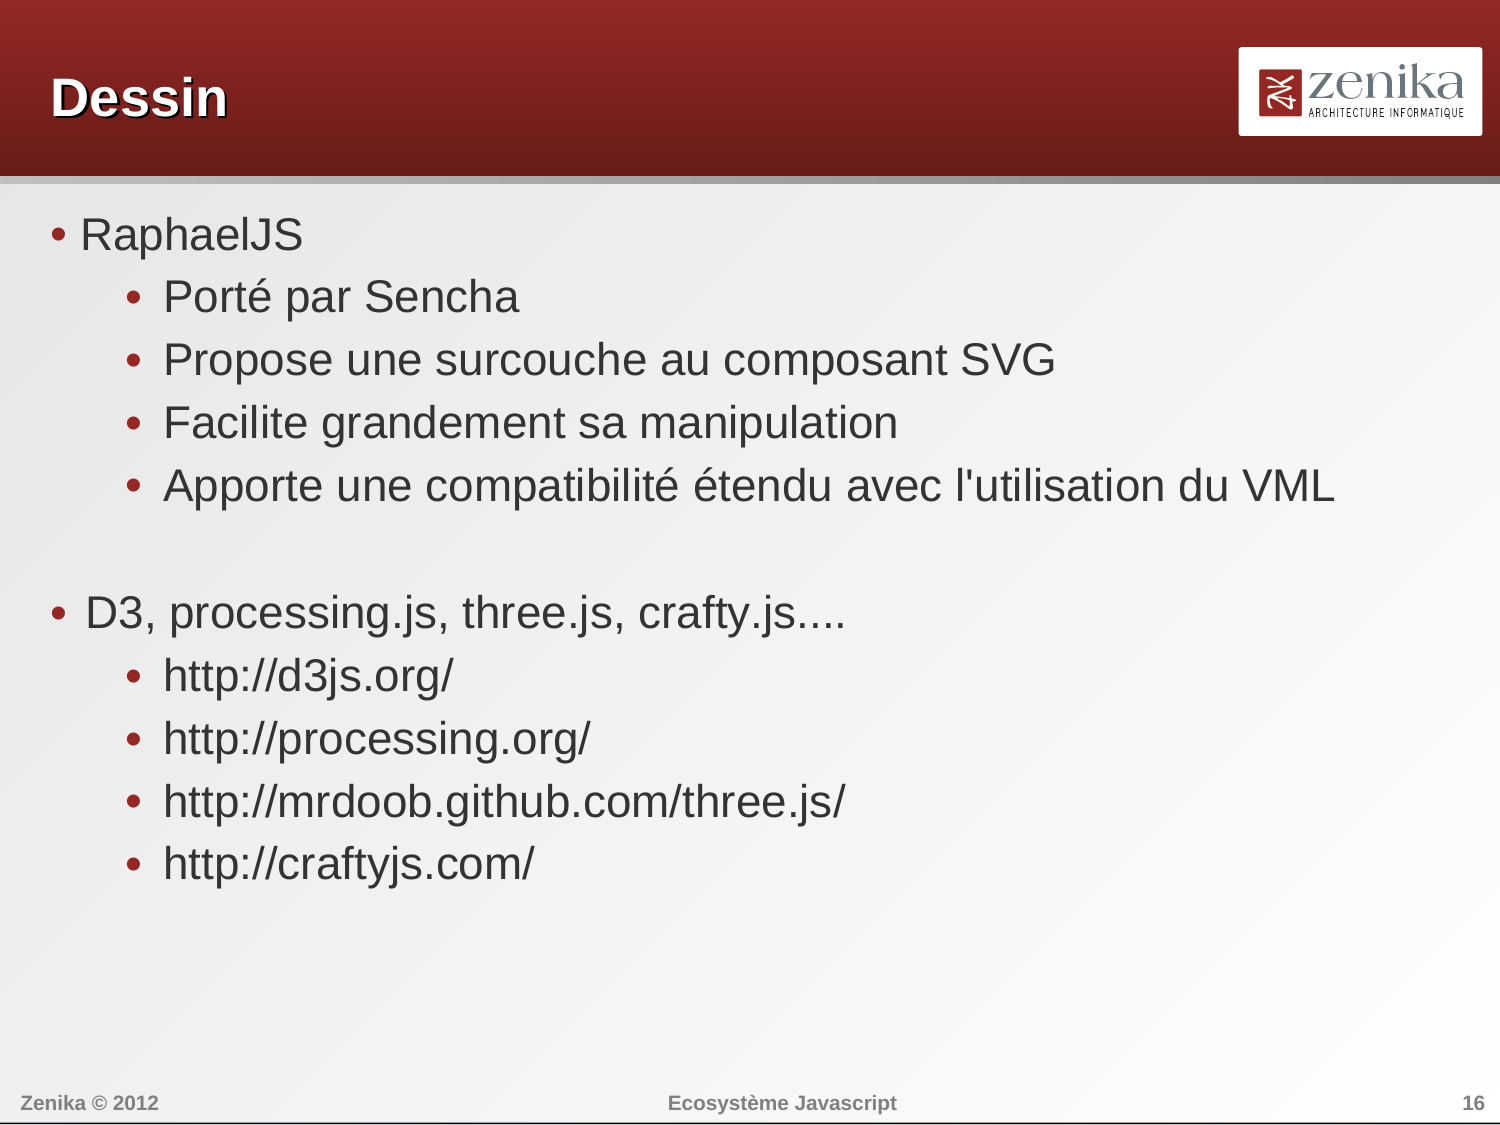

# Dessin
 RaphaelJS
Porté par Sencha
Propose une surcouche au composant SVG
Facilite grandement sa manipulation
Apporte une compatibilité étendu avec l'utilisation du VML
D3, processing.js, three.js, crafty.js....
http://d3js.org/
http://processing.org/
http://mrdoob.github.com/three.js/
http://craftyjs.com/